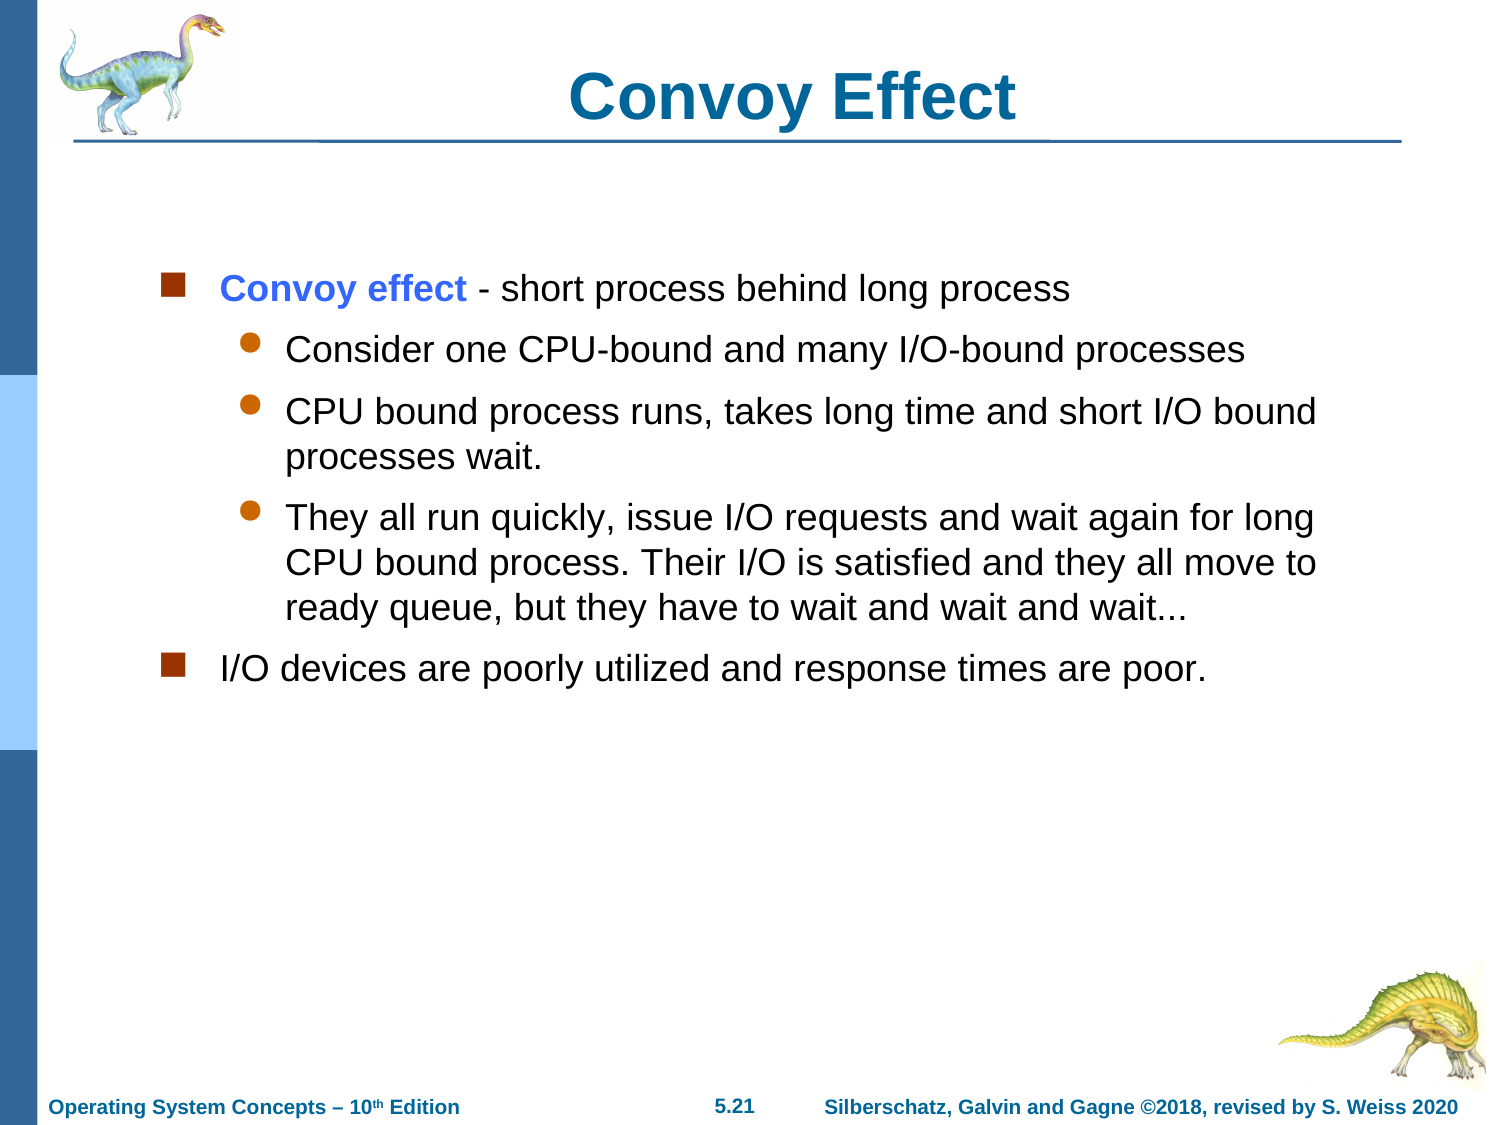

Convoy Effect
Convoy effect - short process behind long process
Consider one CPU-bound and many I/O-bound processes
CPU bound process runs, takes long time and short I/O bound processes wait.
They all run quickly, issue I/O requests and wait again for long CPU bound process. Their I/O is satisfied and they all move to ready queue, but they have to wait and wait and wait...
I/O devices are poorly utilized and response times are poor.